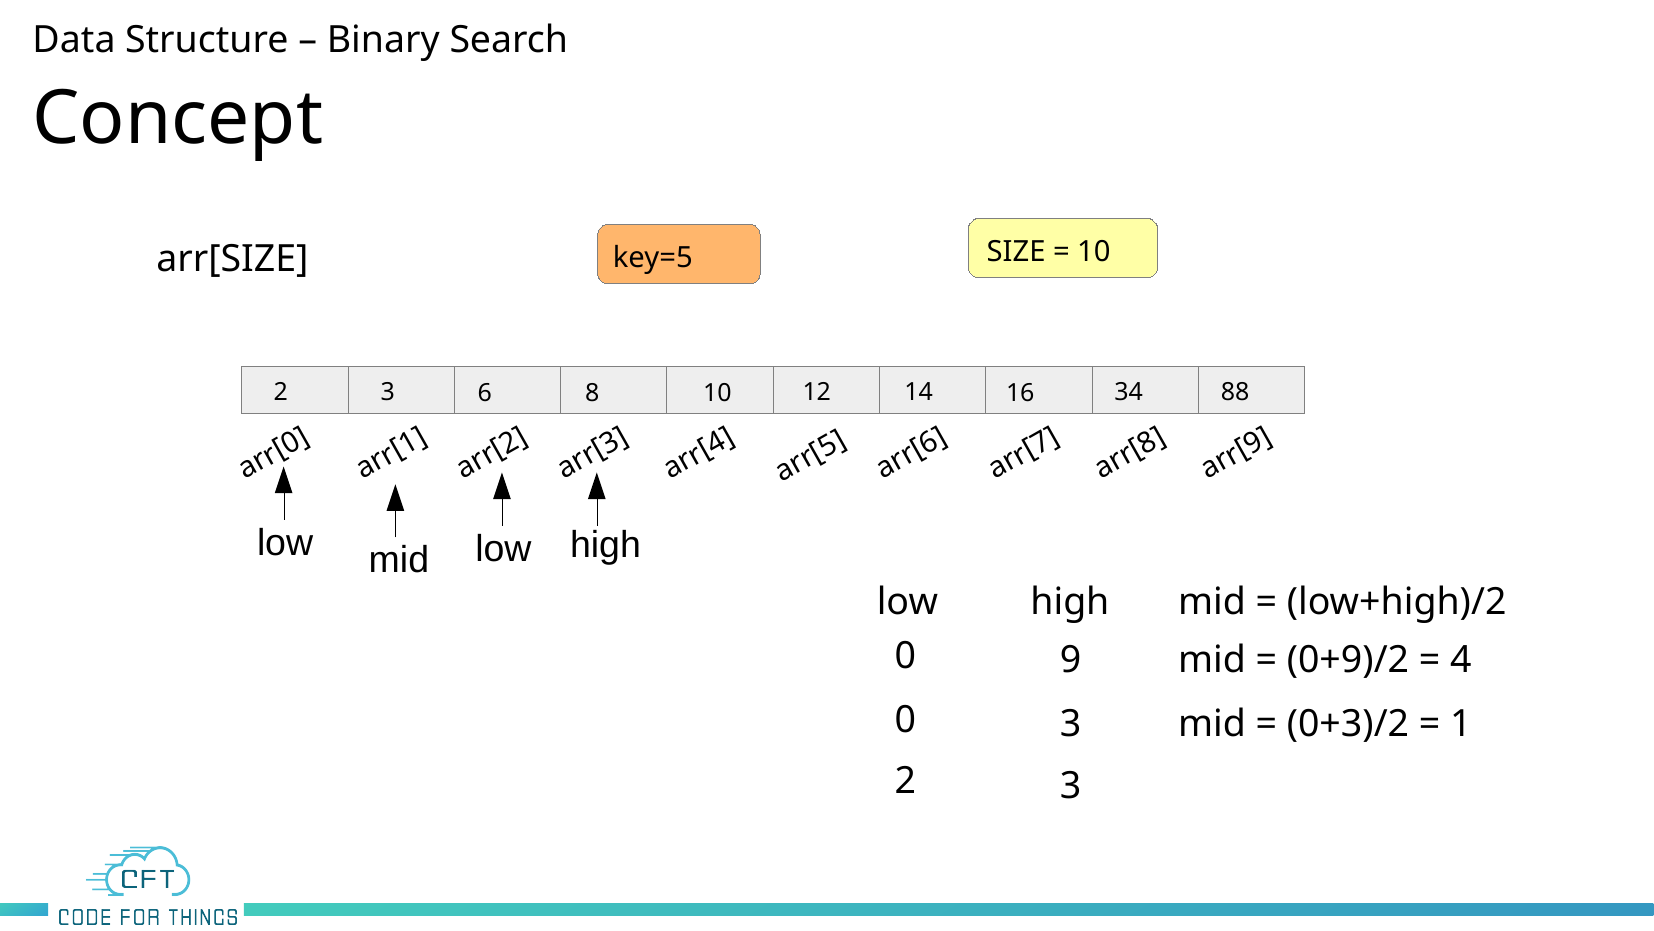

# Data Structure – Binary Search Concept
SIZE = 10
arr[SIZE]
 key=5
arr[0]
arr[1]
arr[2]
arr[3]
arr[4]
arr[6]
arr[7]
arr[8]
arr[9]
arr[5]
2
3
12
14
34
88
16
6
8
10
low
low
high
mid
low
high
mid = (low+high)/2
0
9
mid = (0+9)/2 = 4
0
3
mid = (0+3)/2 = 1
2
3